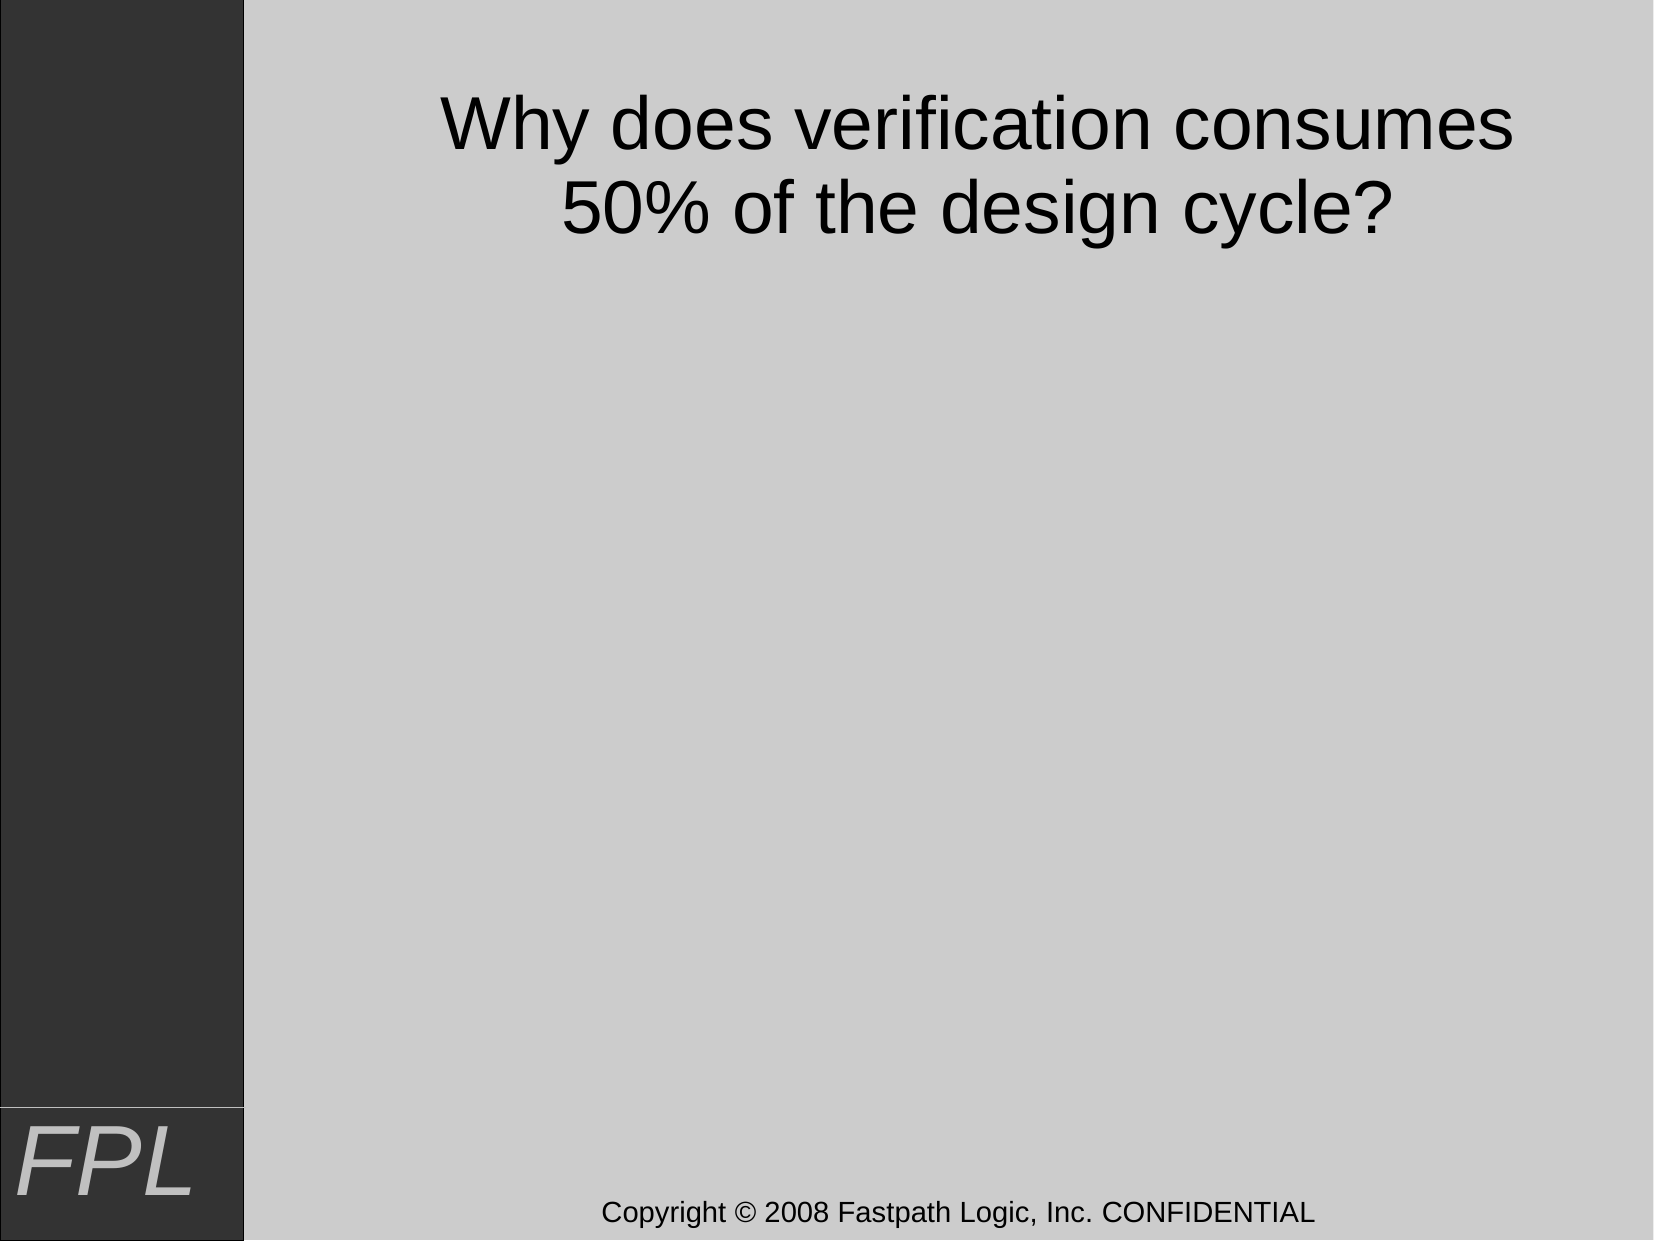

# Why does verification consumes 50% of the design cycle?